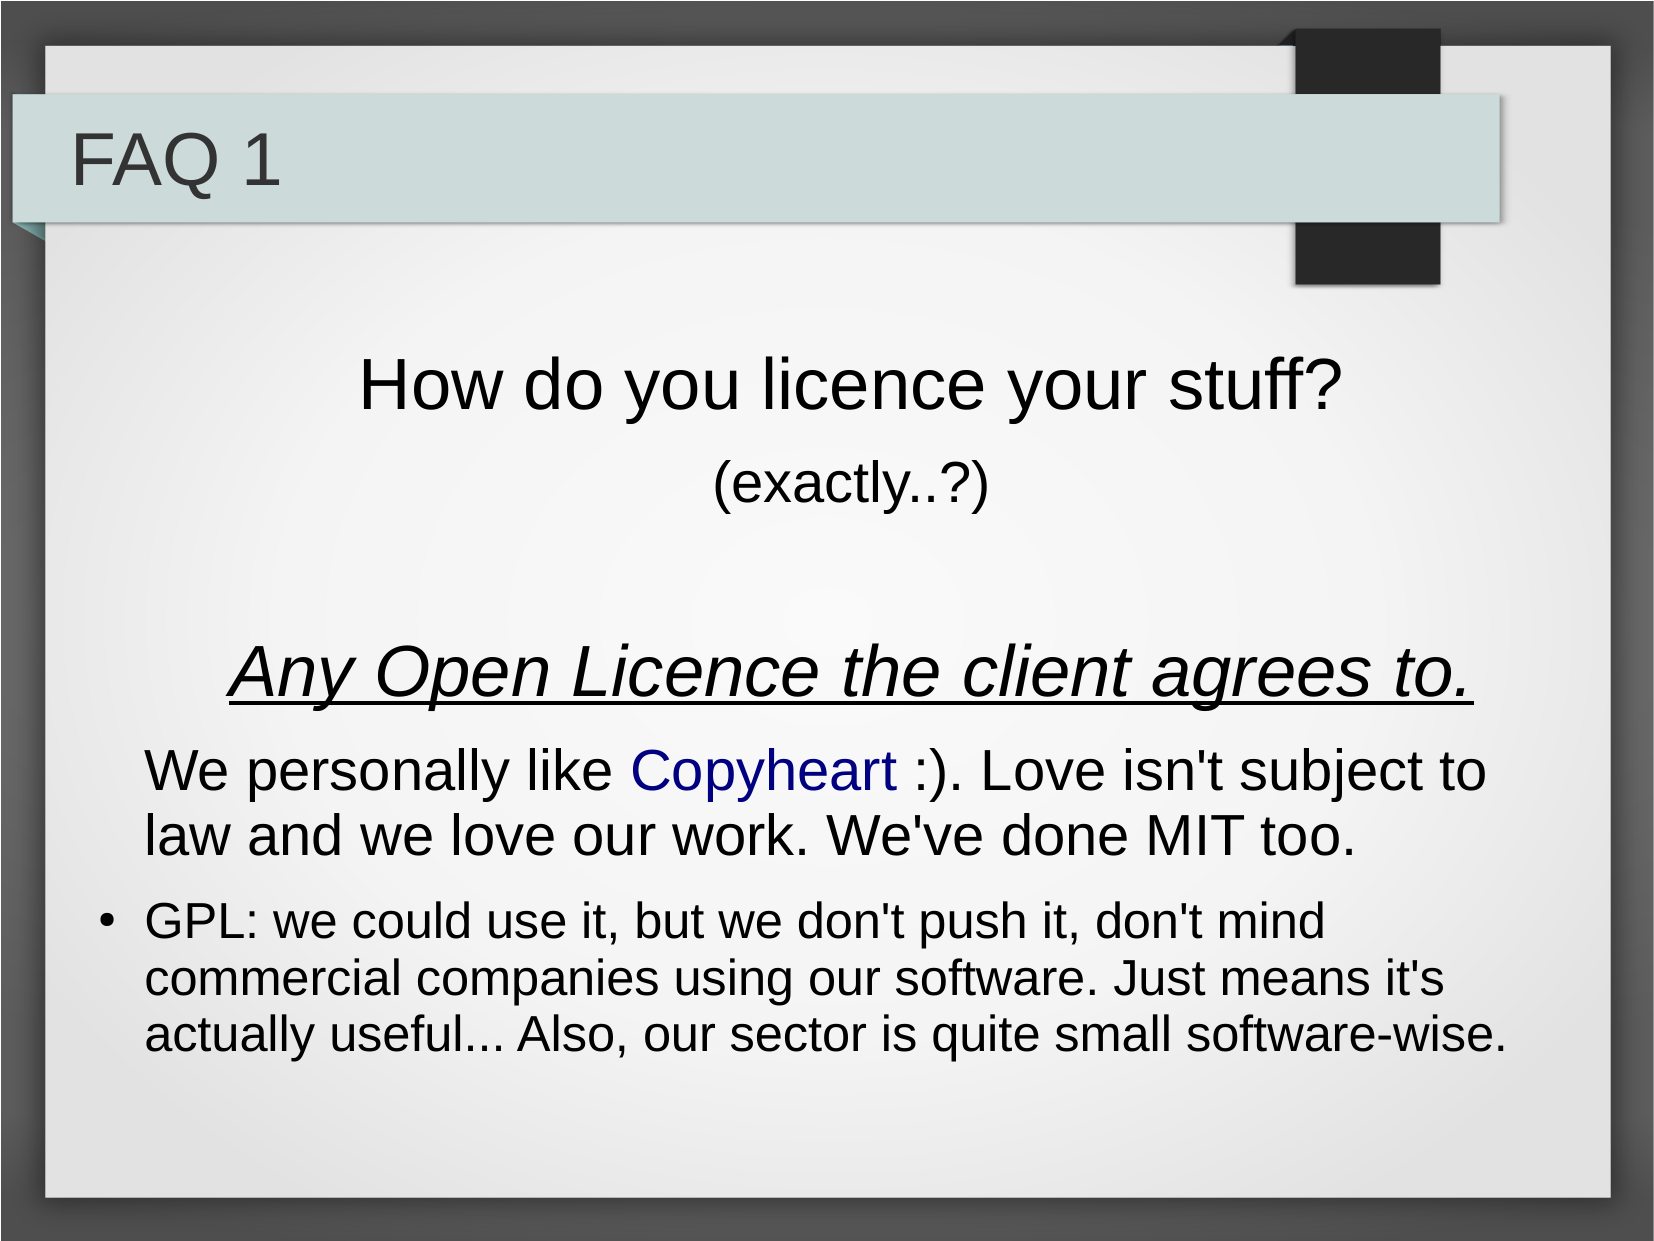

# FAQ 1
How do you licence your stuff?
(exactly..?)
Any Open Licence the client agrees to.
We personally like Copyheart :). Love isn't subject to law and we love our work. We've done MIT too.
GPL: we could use it, but we don't push it, don't mind commercial companies using our software. Just means it's actually useful... Also, our sector is quite small software-wise.